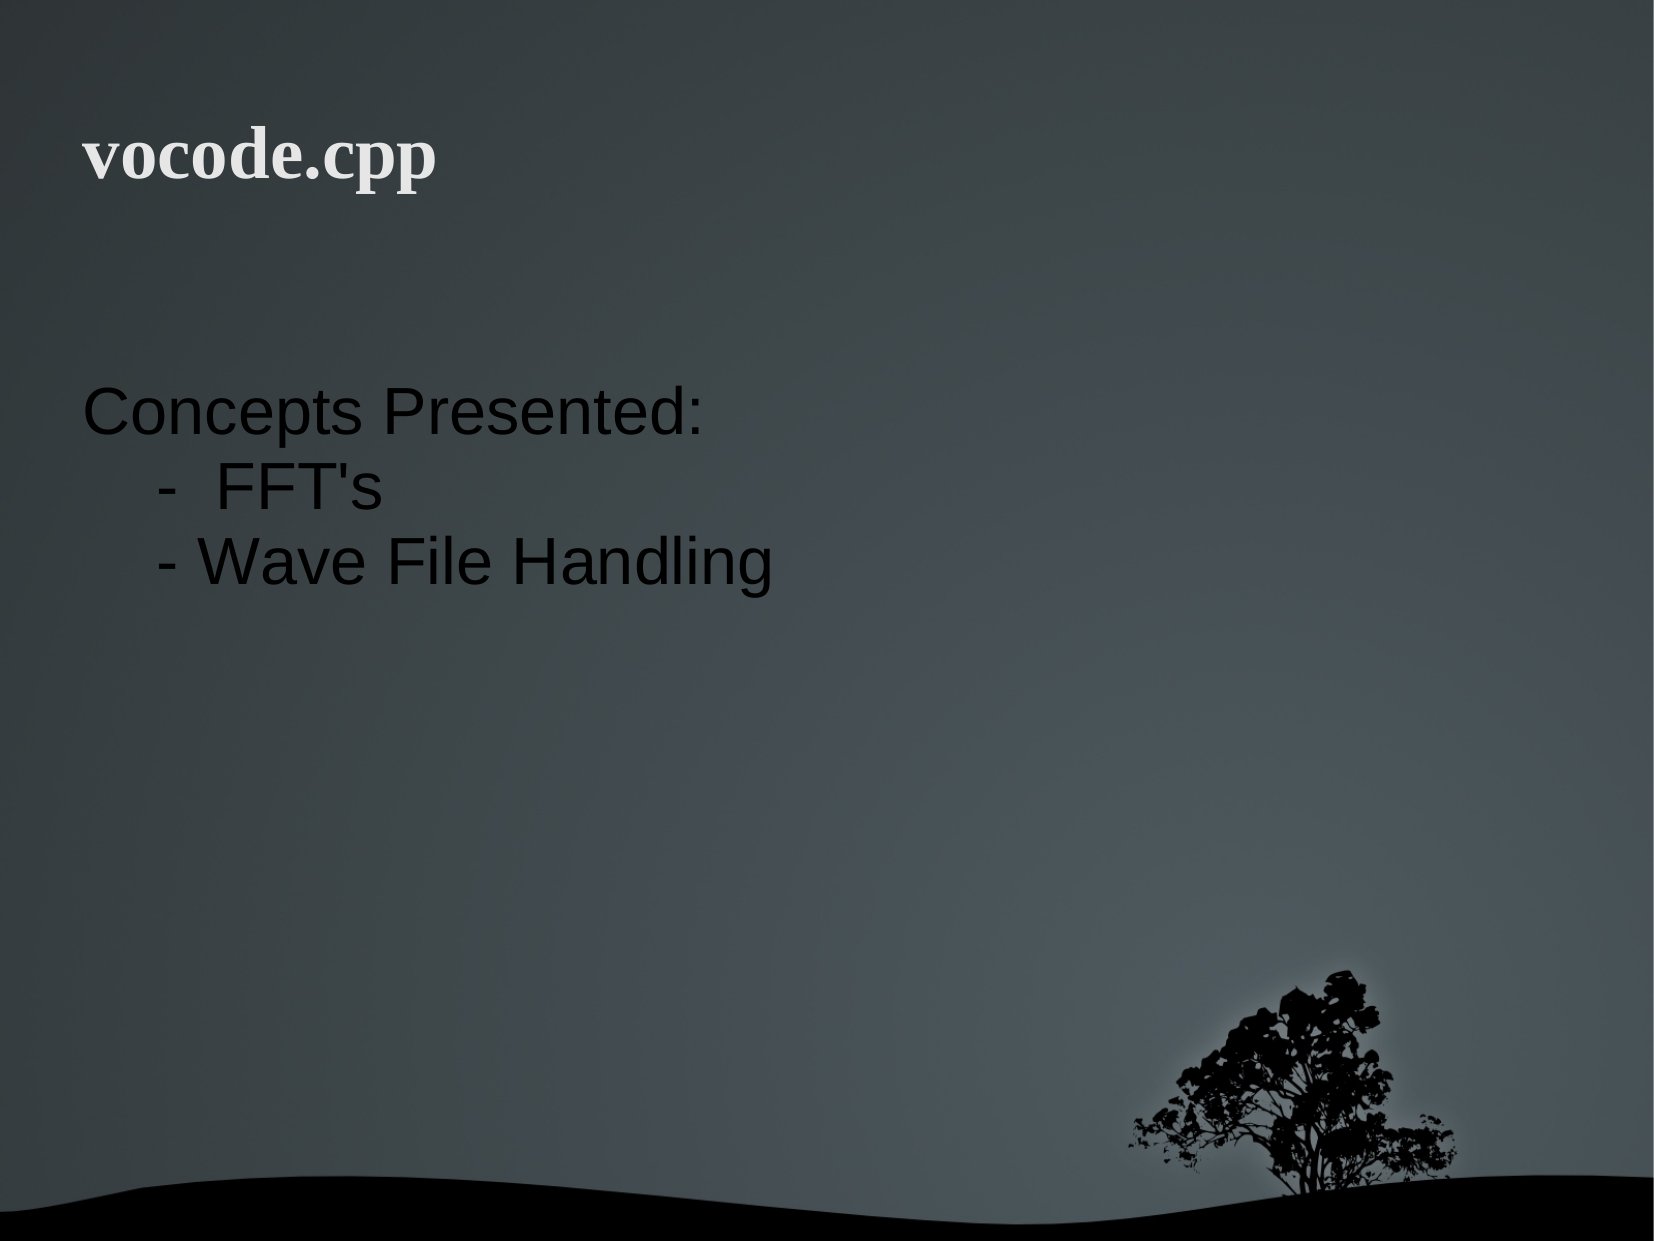

# vocode.cpp
Concepts Presented:
 - FFT's
 - Wave File Handling